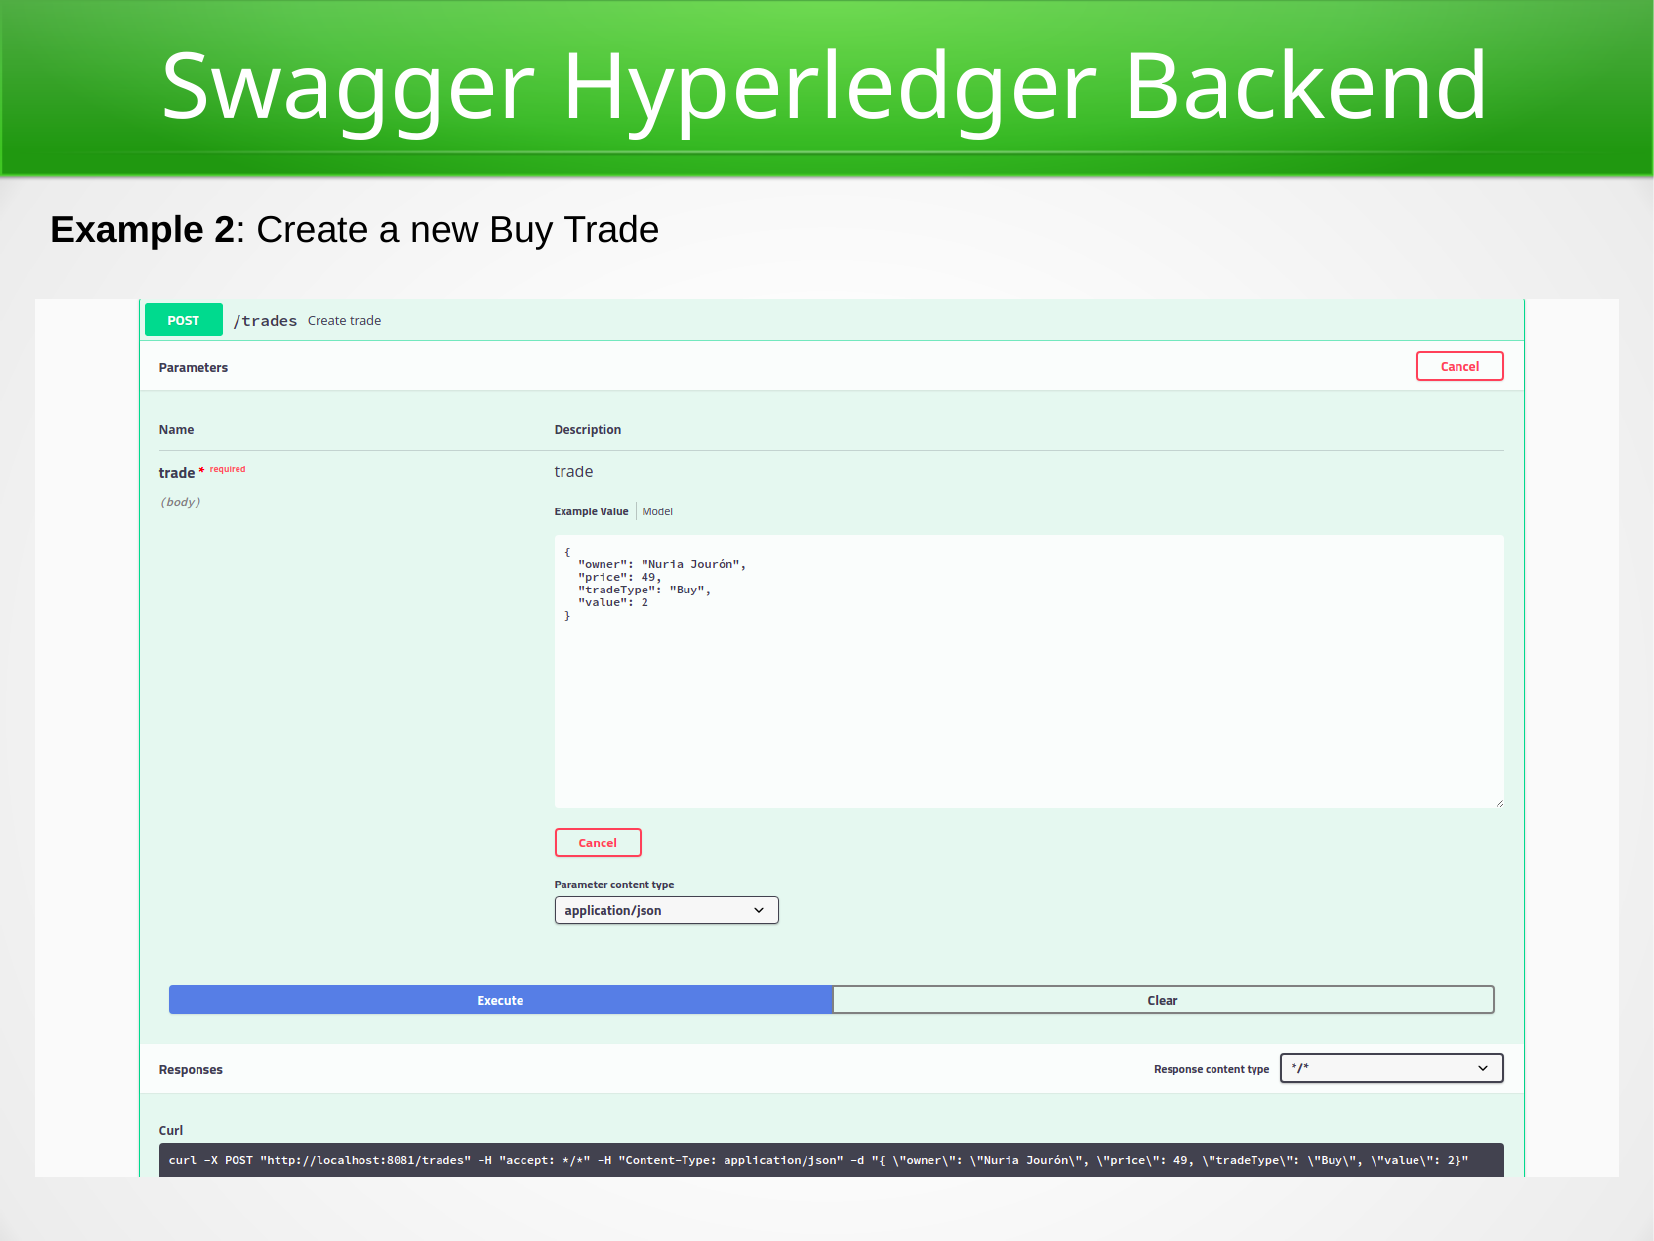

# Swagger Hyperledger Backend
Example 2: Create a new Buy Trade